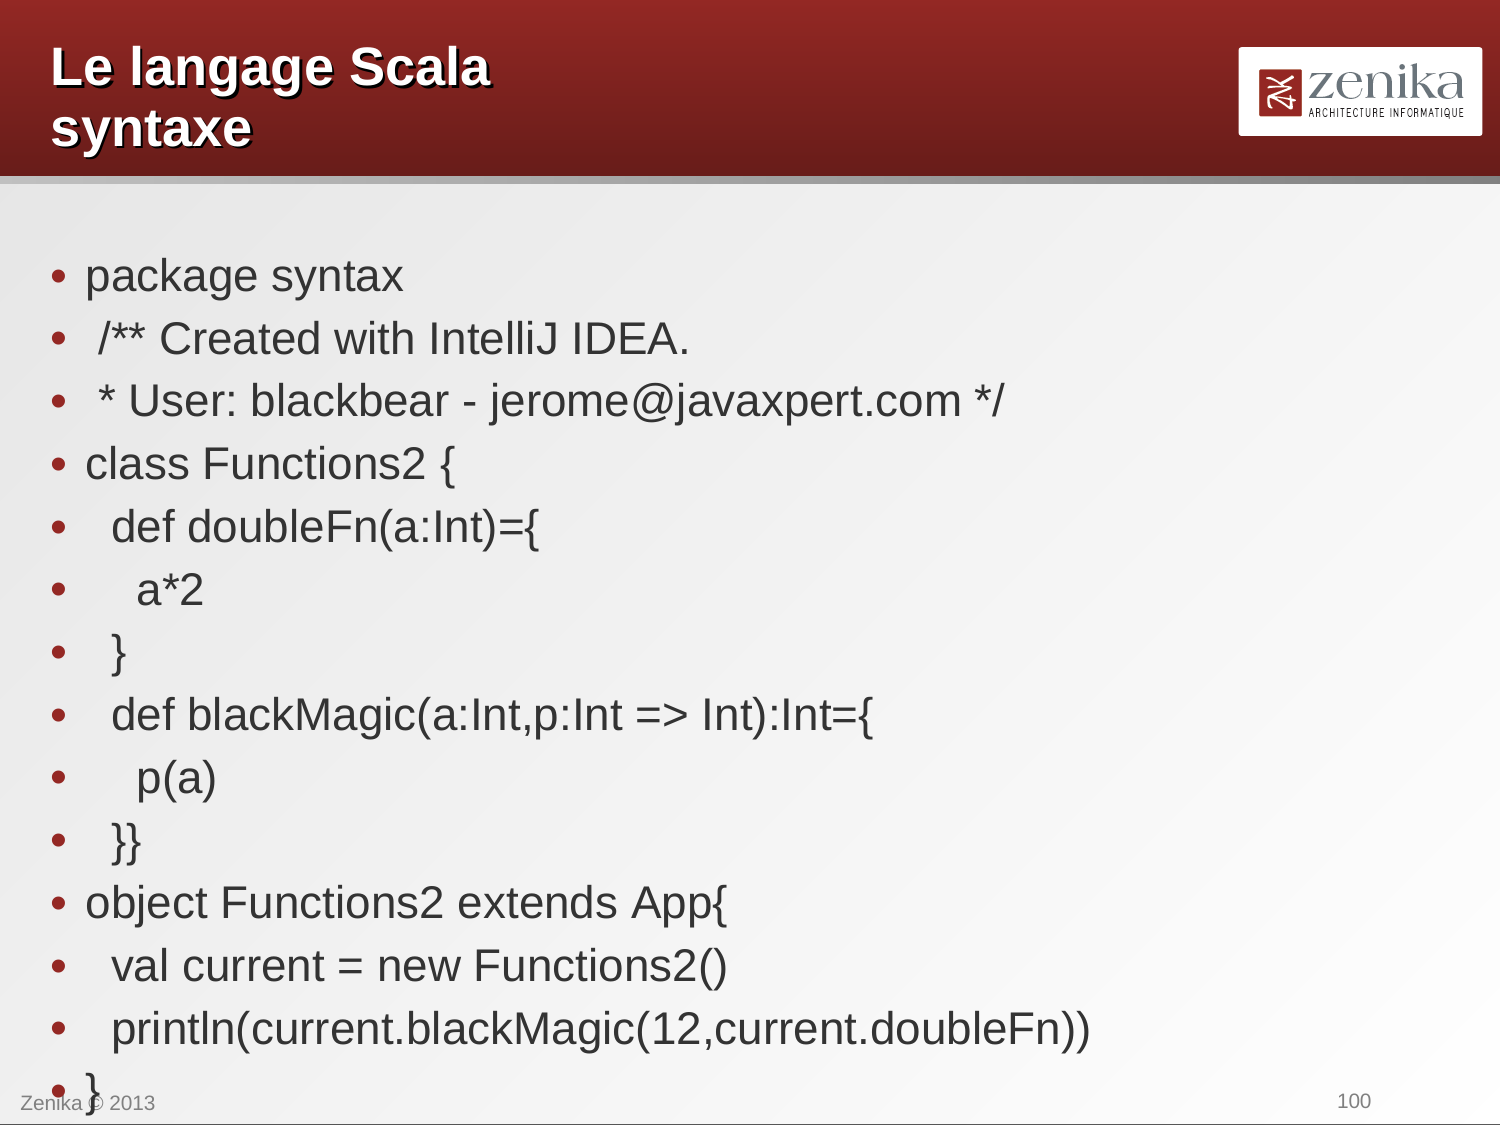

# Le langage Scala syntaxe
package syntax
 /** Created with IntelliJ IDEA.
 * User: blackbear - jerome@javaxpert.com */
class Functions2 {
 def doubleFn(a:Int)={
 a*2
 }
 def blackMagic(a:Int,p:Int => Int):Int={
 p(a)
 }}
object Functions2 extends App{
 val current = new Functions2()
 println(current.blackMagic(12,current.doubleFn))
}